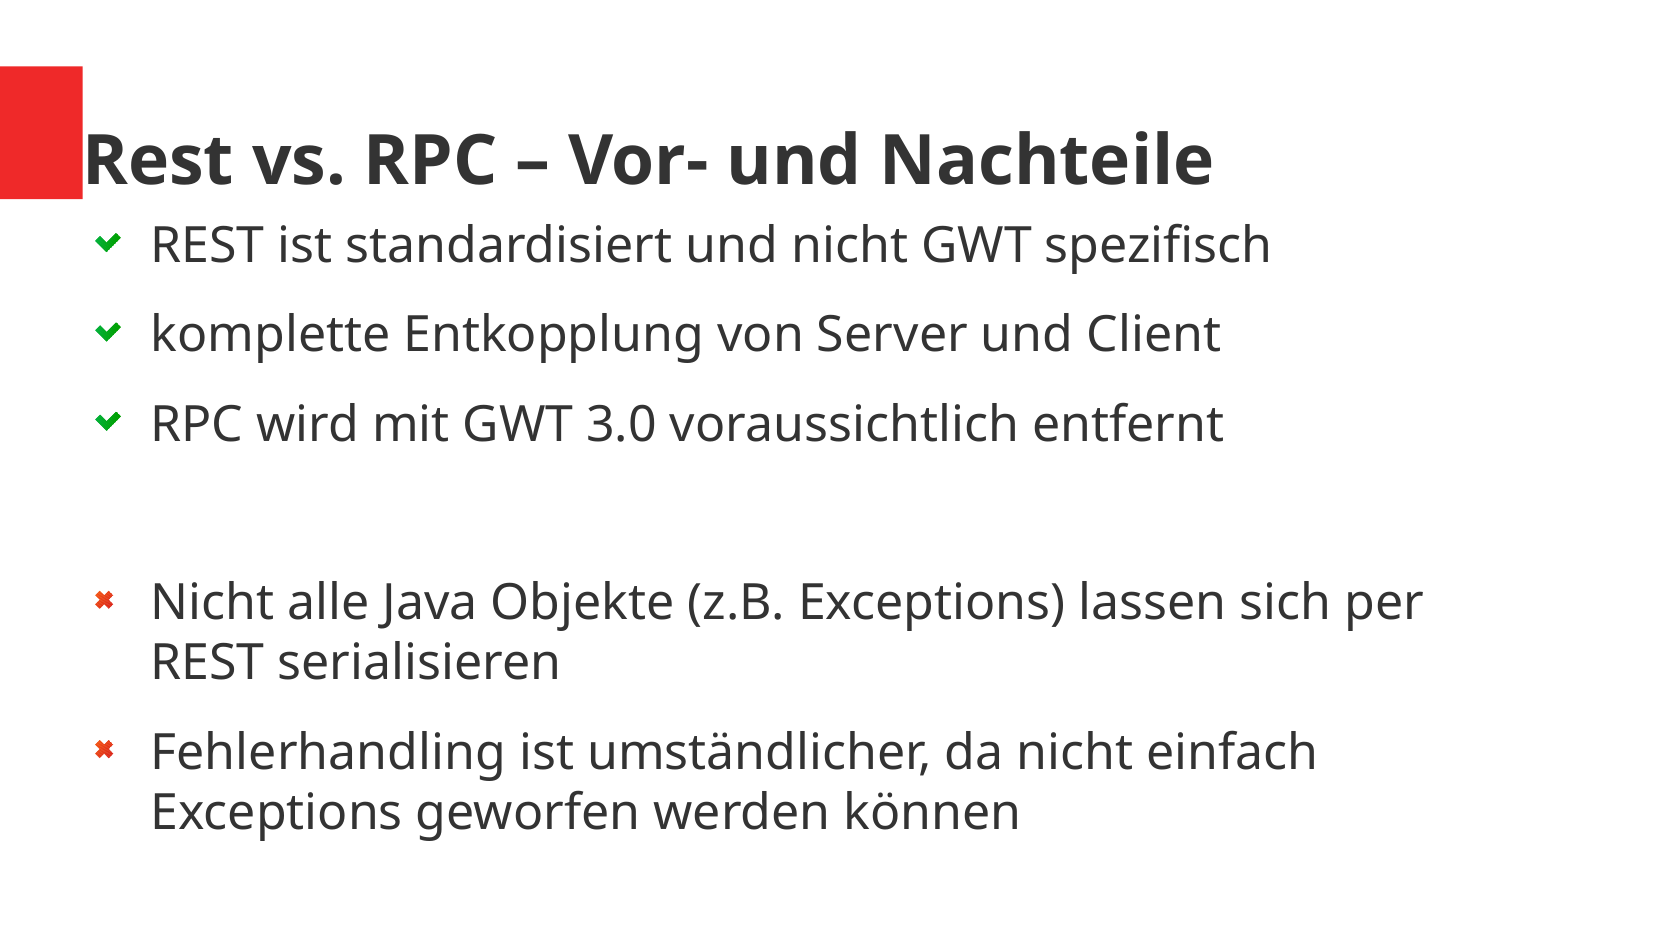

# Rest vs. RPC – Vor- und Nachteile
REST ist standardisiert und nicht GWT spezifisch
komplette Entkopplung von Server und Client
RPC wird mit GWT 3.0 voraussichtlich entfernt
Nicht alle Java Objekte (z.B. Exceptions) lassen sich per REST serialisieren
Fehlerhandling ist umständlicher, da nicht einfach Exceptions geworfen werden können